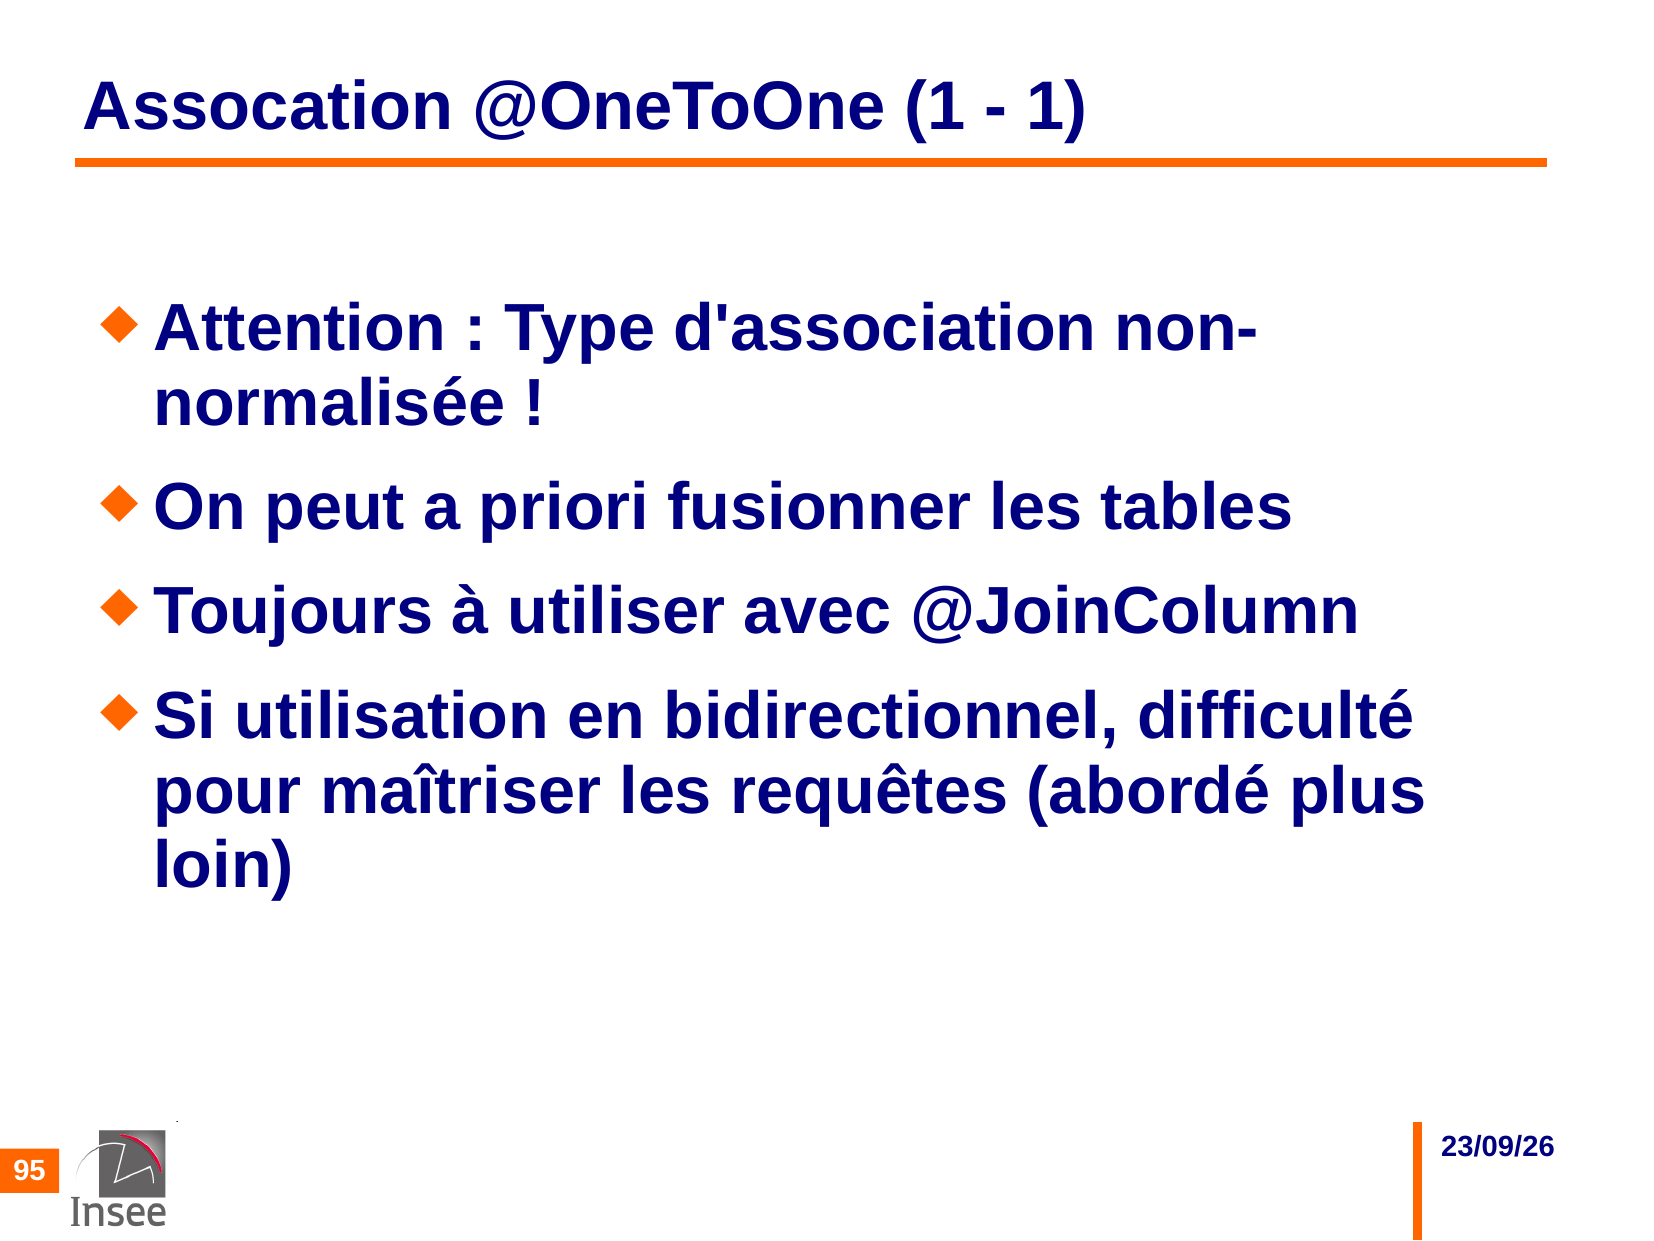

# Assocation @OneToOne (1 - 1)
Attention : Type d'association non-normalisée !
On peut a priori fusionner les tables
Toujours à utiliser avec @JoinColumn
Si utilisation en bidirectionnel, difficulté pour maîtriser les requêtes (abordé plus loin)
95